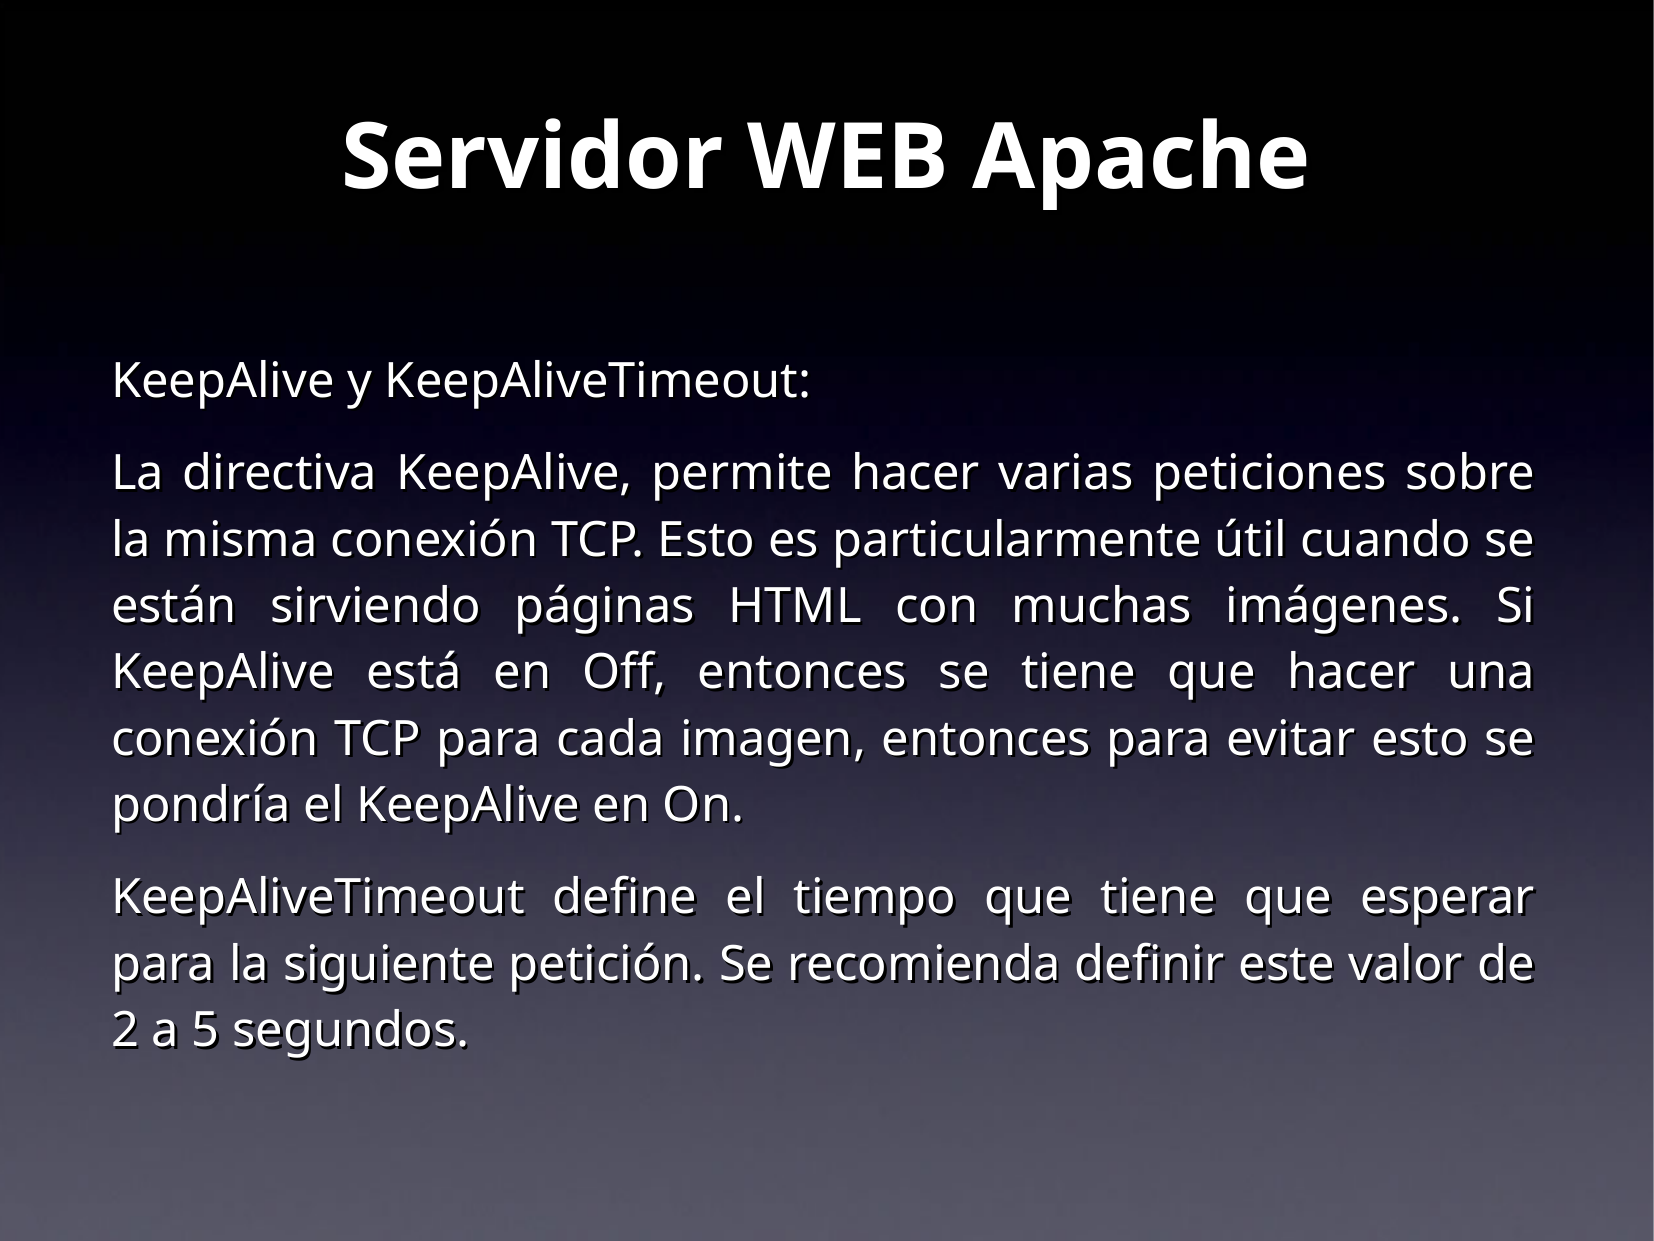

# Servidor WEB Apache
KeepAlive y KeepAliveTimeout:
La directiva KeepAlive, permite hacer varias peticiones sobre la misma conexión TCP. Esto es particularmente útil cuando se están sirviendo páginas HTML con muchas imágenes. Si KeepAlive está en Off, entonces se tiene que hacer una conexión TCP para cada imagen, entonces para evitar esto se pondría el KeepAlive en On.
KeepAliveTimeout define el tiempo que tiene que esperar para la siguiente petición. Se recomienda definir este valor de 2 a 5 segundos.